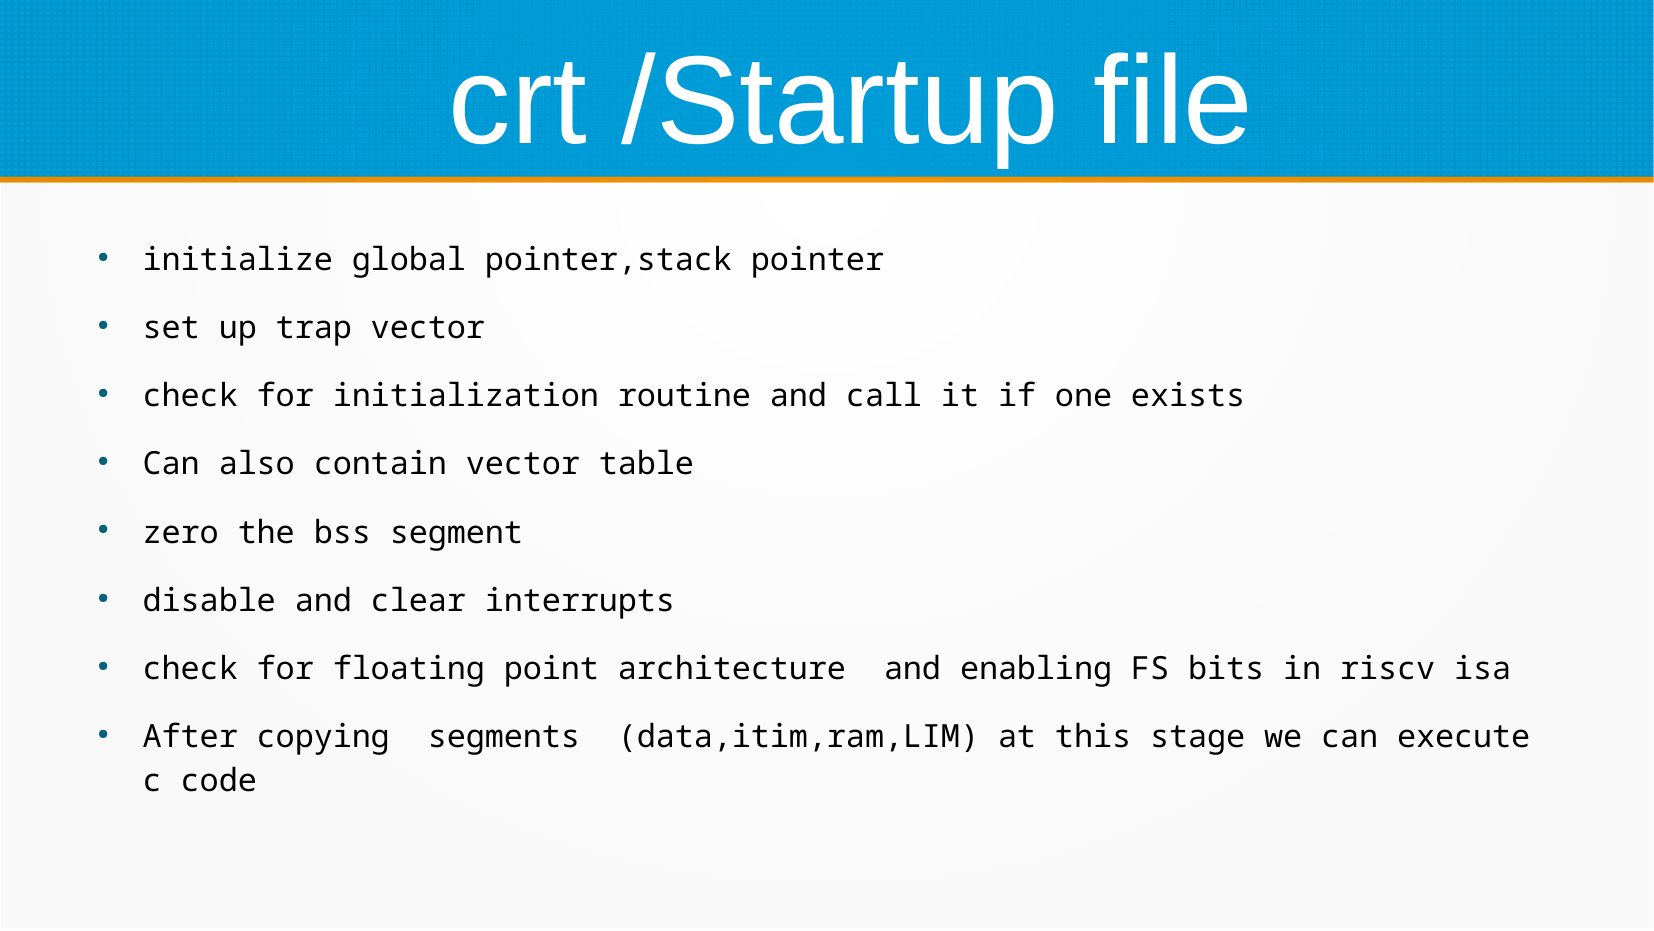

# crt /Startup file
initialize global pointer,stack pointer
set up trap vector
check for initialization routine and call it if one exists
Can also contain vector table
zero the bss segment
disable and clear interrupts
check for floating point architecture and enabling FS bits in riscv isa
After copying segments (data,itim,ram,LIM) at this stage we can execute c code